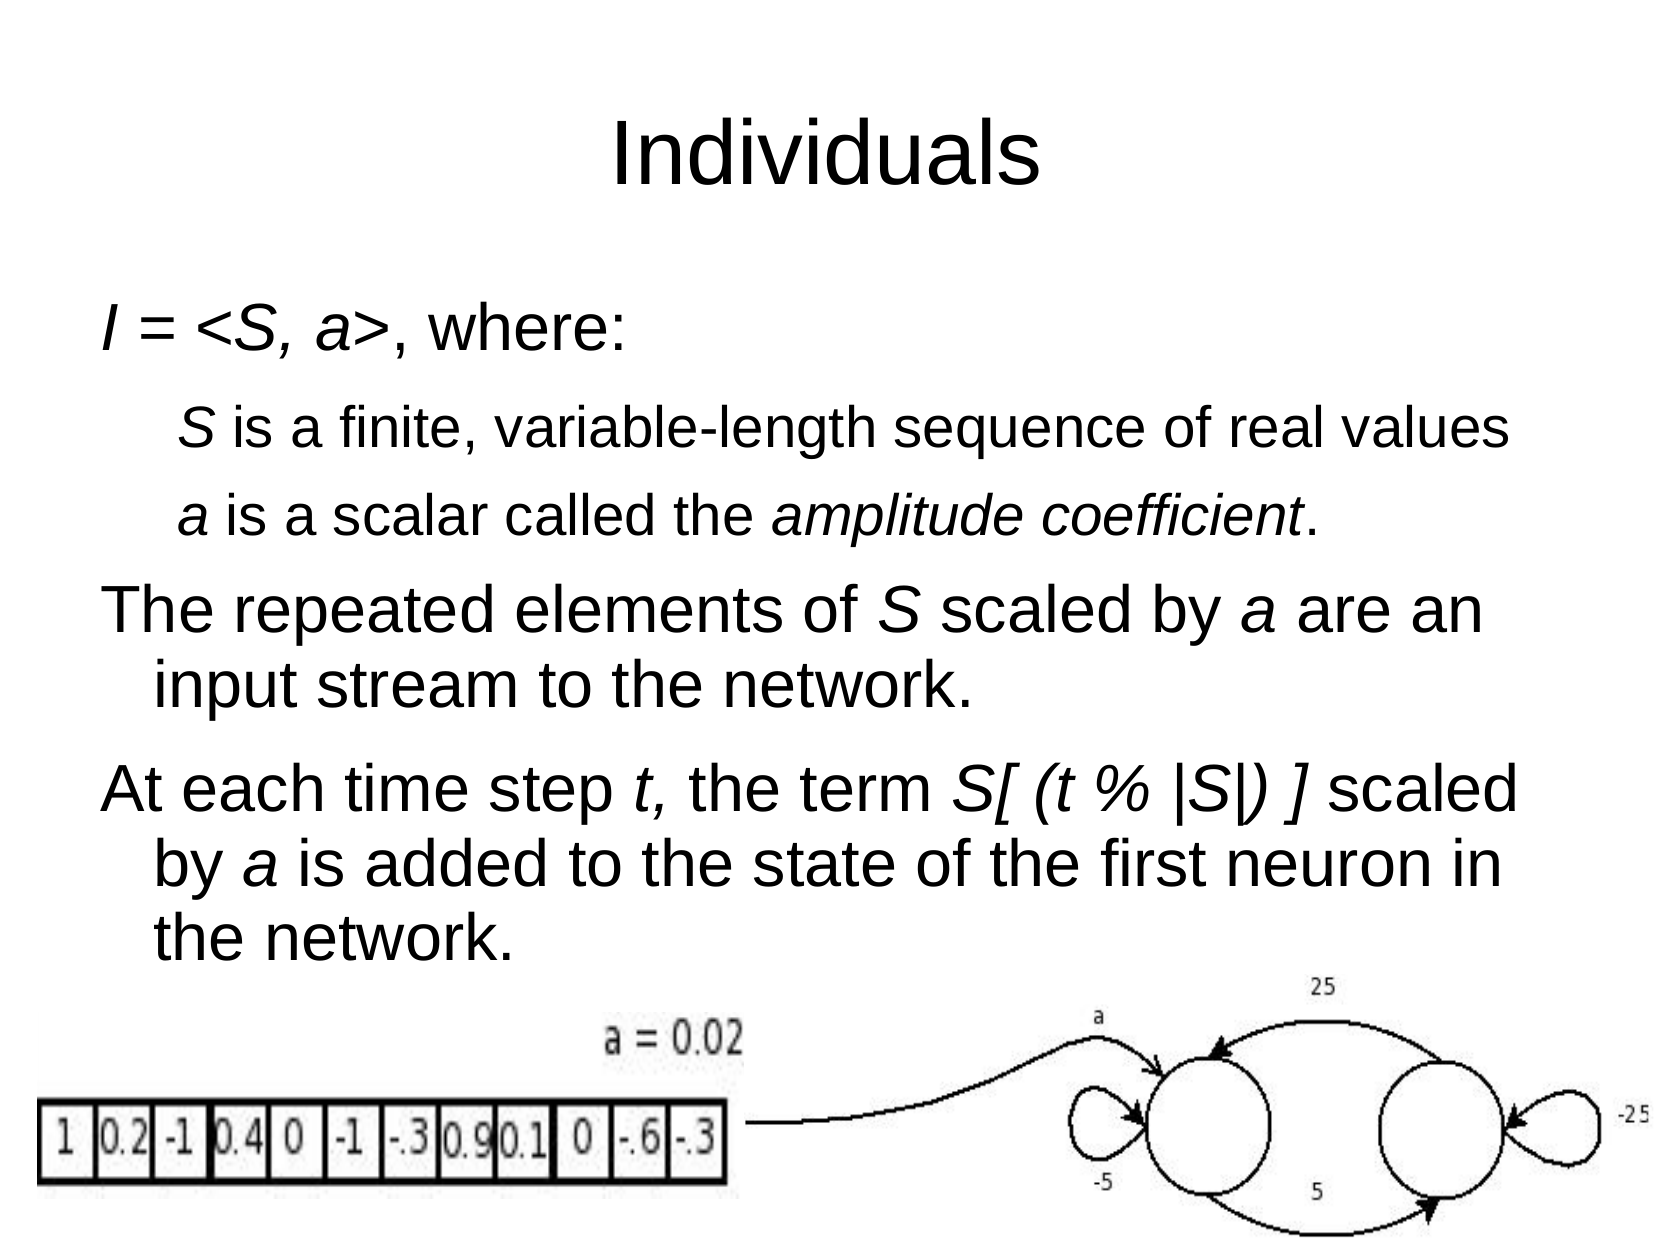

# Individuals
I = <S, a>, where:
S is a finite, variable-length sequence of real values
a is a scalar called the amplitude coefficient.
The repeated elements of S scaled by a are an input stream to the network.
At each time step t, the term S[ (t % |S|) ] scaled by a is added to the state of the first neuron in the network.